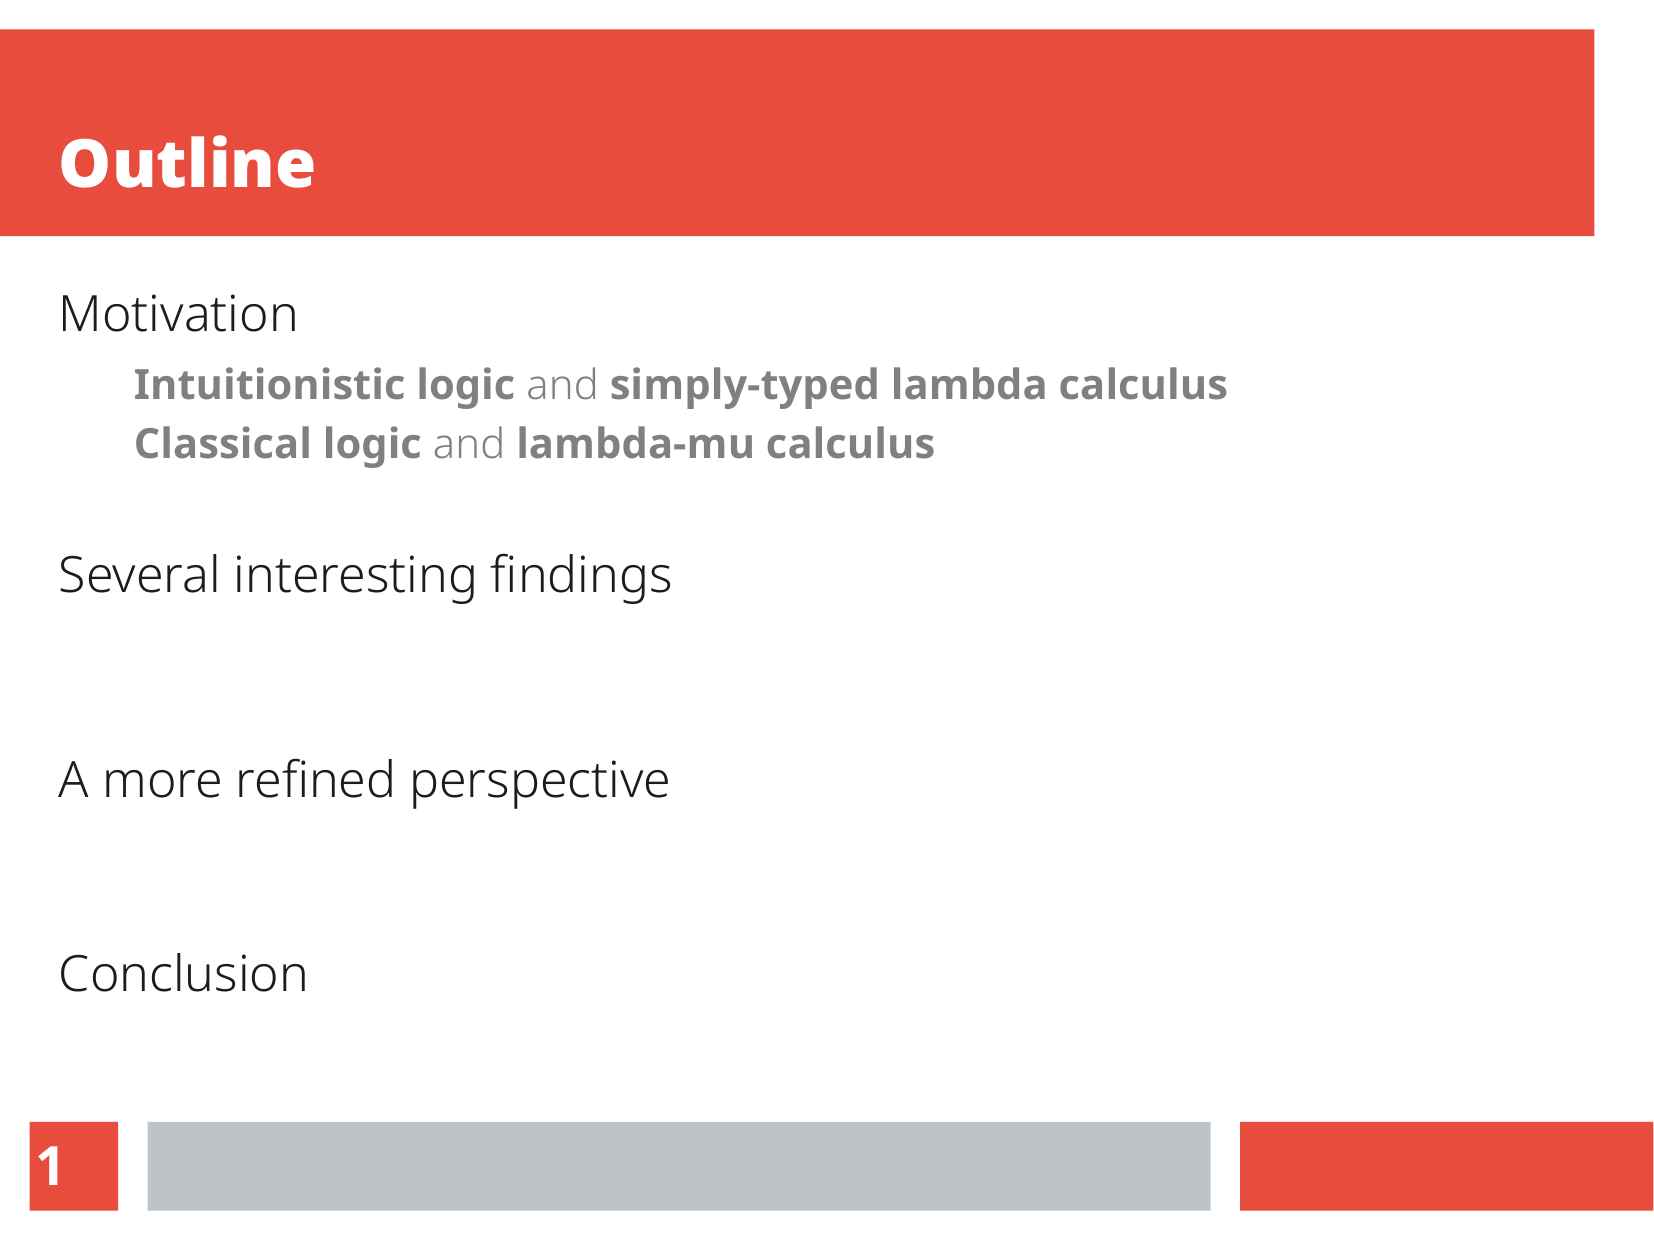

# Outline
Motivation
	Intuitionistic logic and simply-typed lambda calculus
	Classical logic and lambda-mu calculus
Several interesting findings
A more refined perspective
Conclusion
1
2